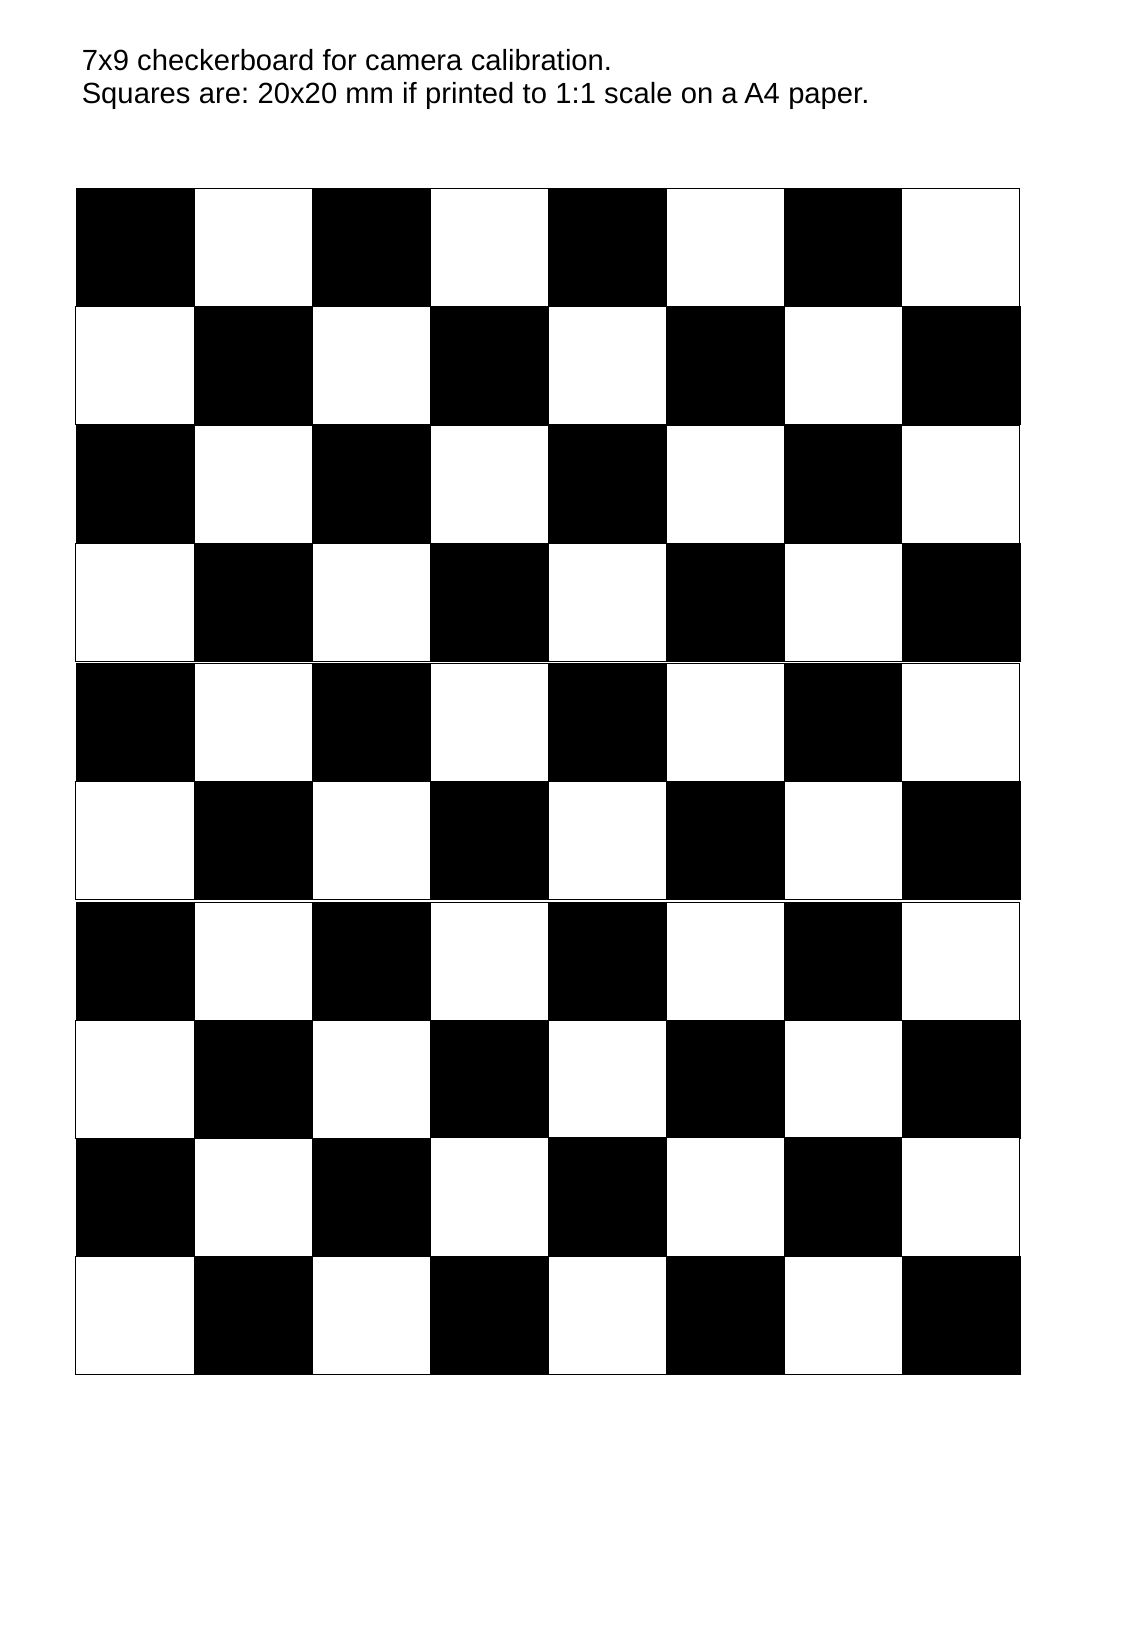

7x9 checkerboard for camera calibration.
Squares are: 20x20 mm if printed to 1:1 scale on a A4 paper.